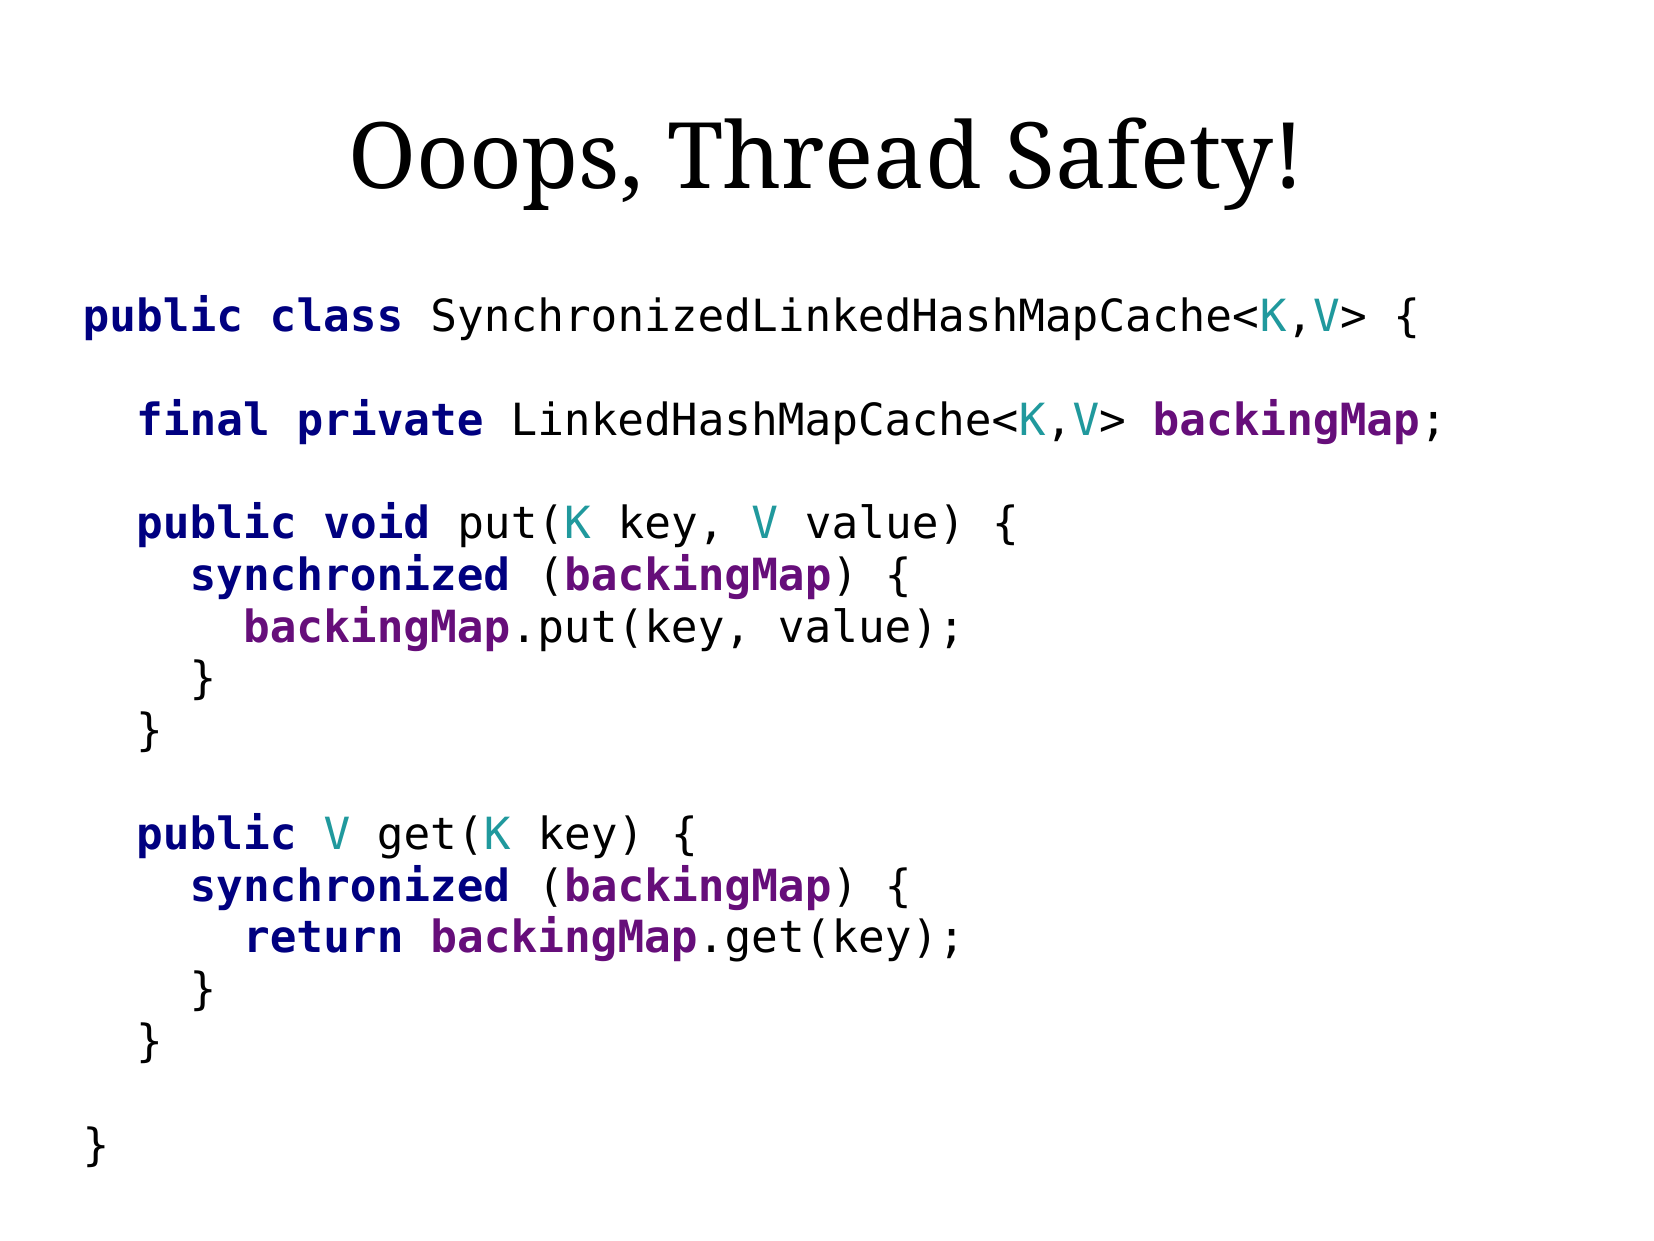

# Ooops, Thread Safety!
public class SynchronizedLinkedHashMapCache<K,V> {
 final private LinkedHashMapCache<K,V> backingMap;
 public void put(K key, V value) {
 synchronized (backingMap) {
 backingMap.put(key, value);
 }
 }
 public V get(K key) {
 synchronized (backingMap) {
 return backingMap.get(key);
 }
 }
}